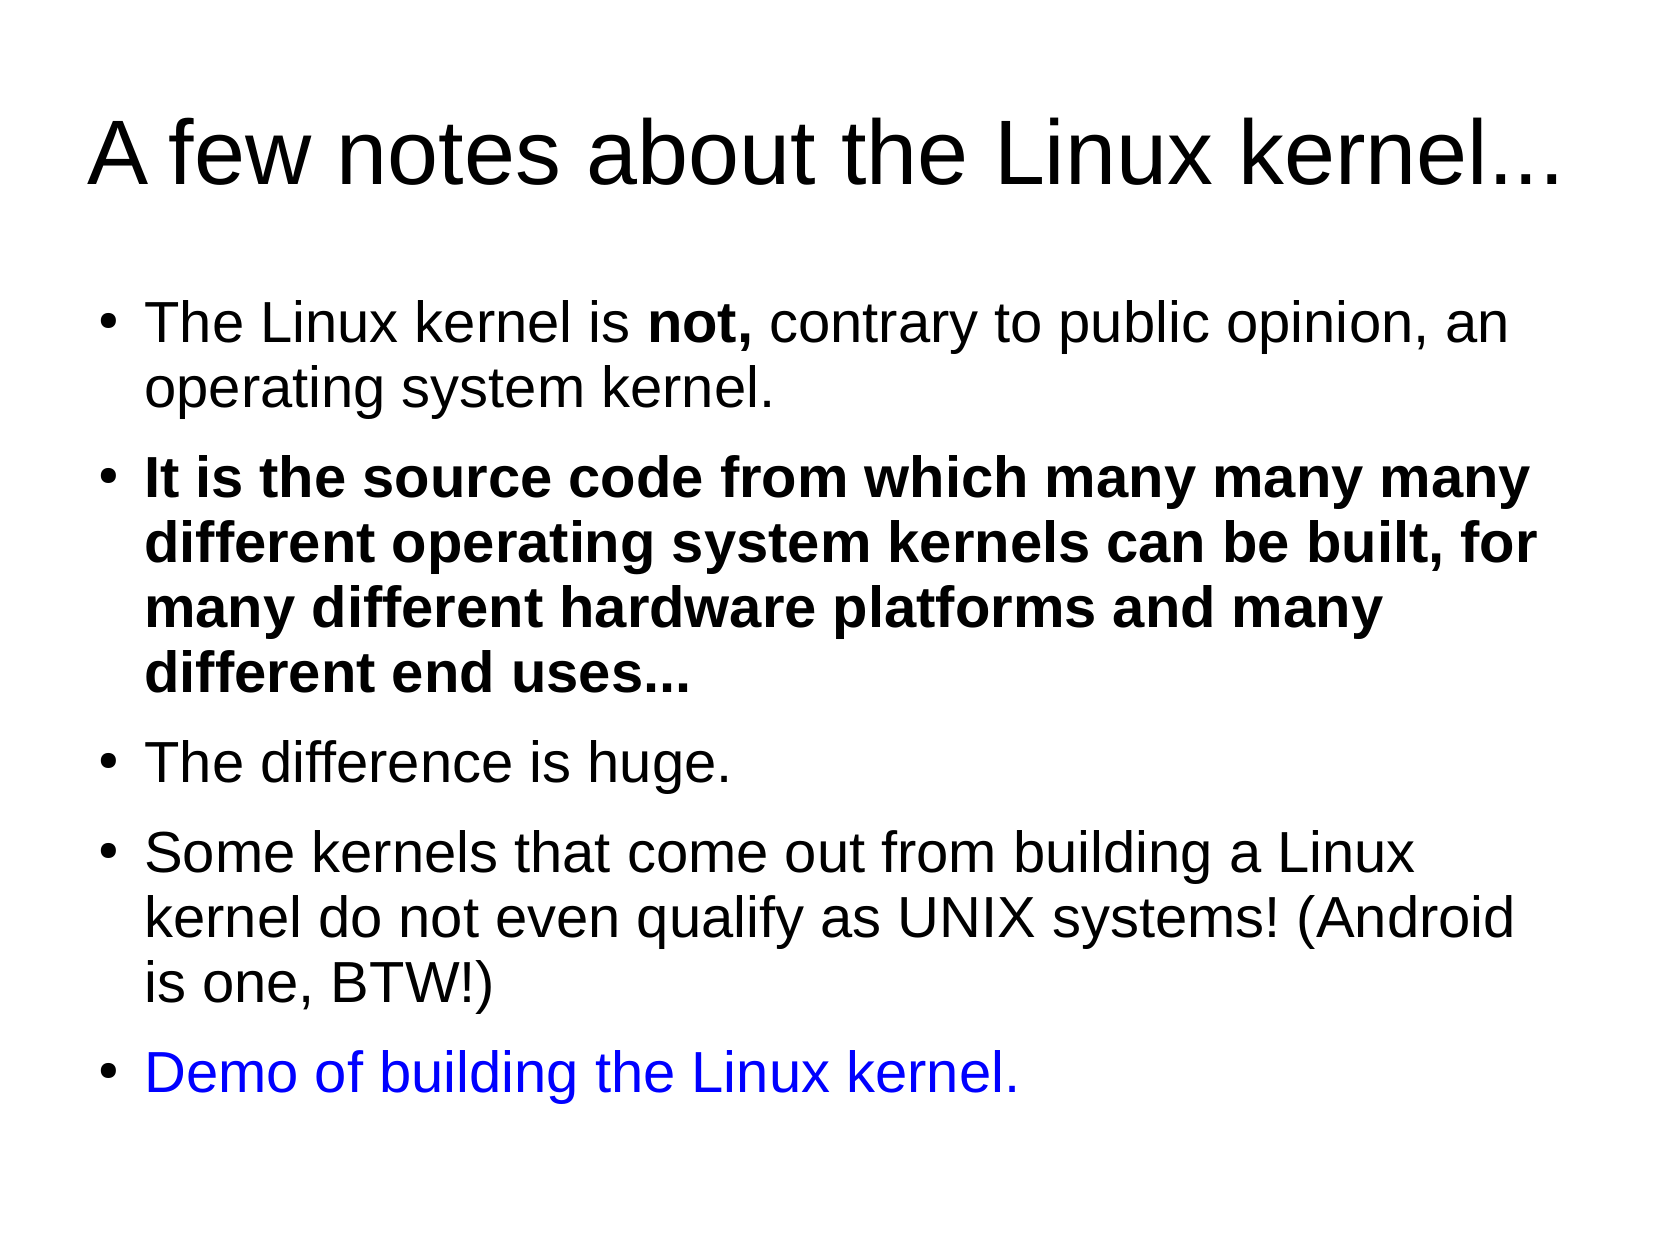

# A few notes about the Linux kernel...
The Linux kernel is not, contrary to public opinion, an operating system kernel.
It is the source code from which many many many different operating system kernels can be built, for many different hardware platforms and many different end uses...
The difference is huge.
Some kernels that come out from building a Linux kernel do not even qualify as UNIX systems! (Android is one, BTW!)
Demo of building the Linux kernel.